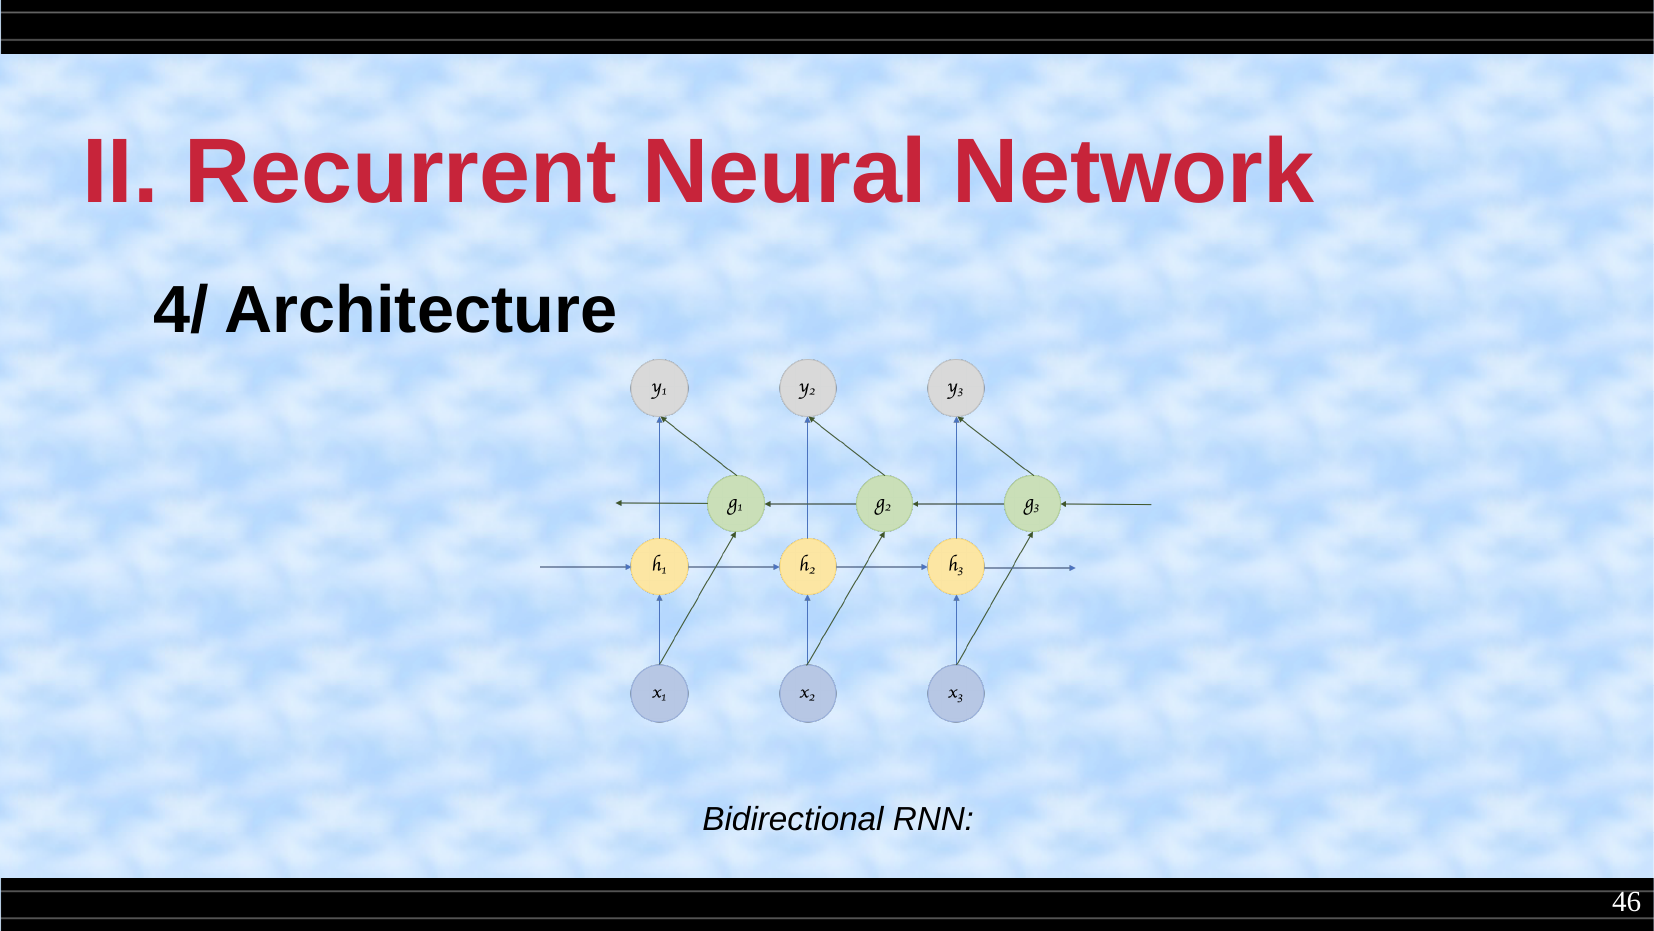

# II. Recurrent Neural Network
4/ Architecture
Bidirectional RNN: